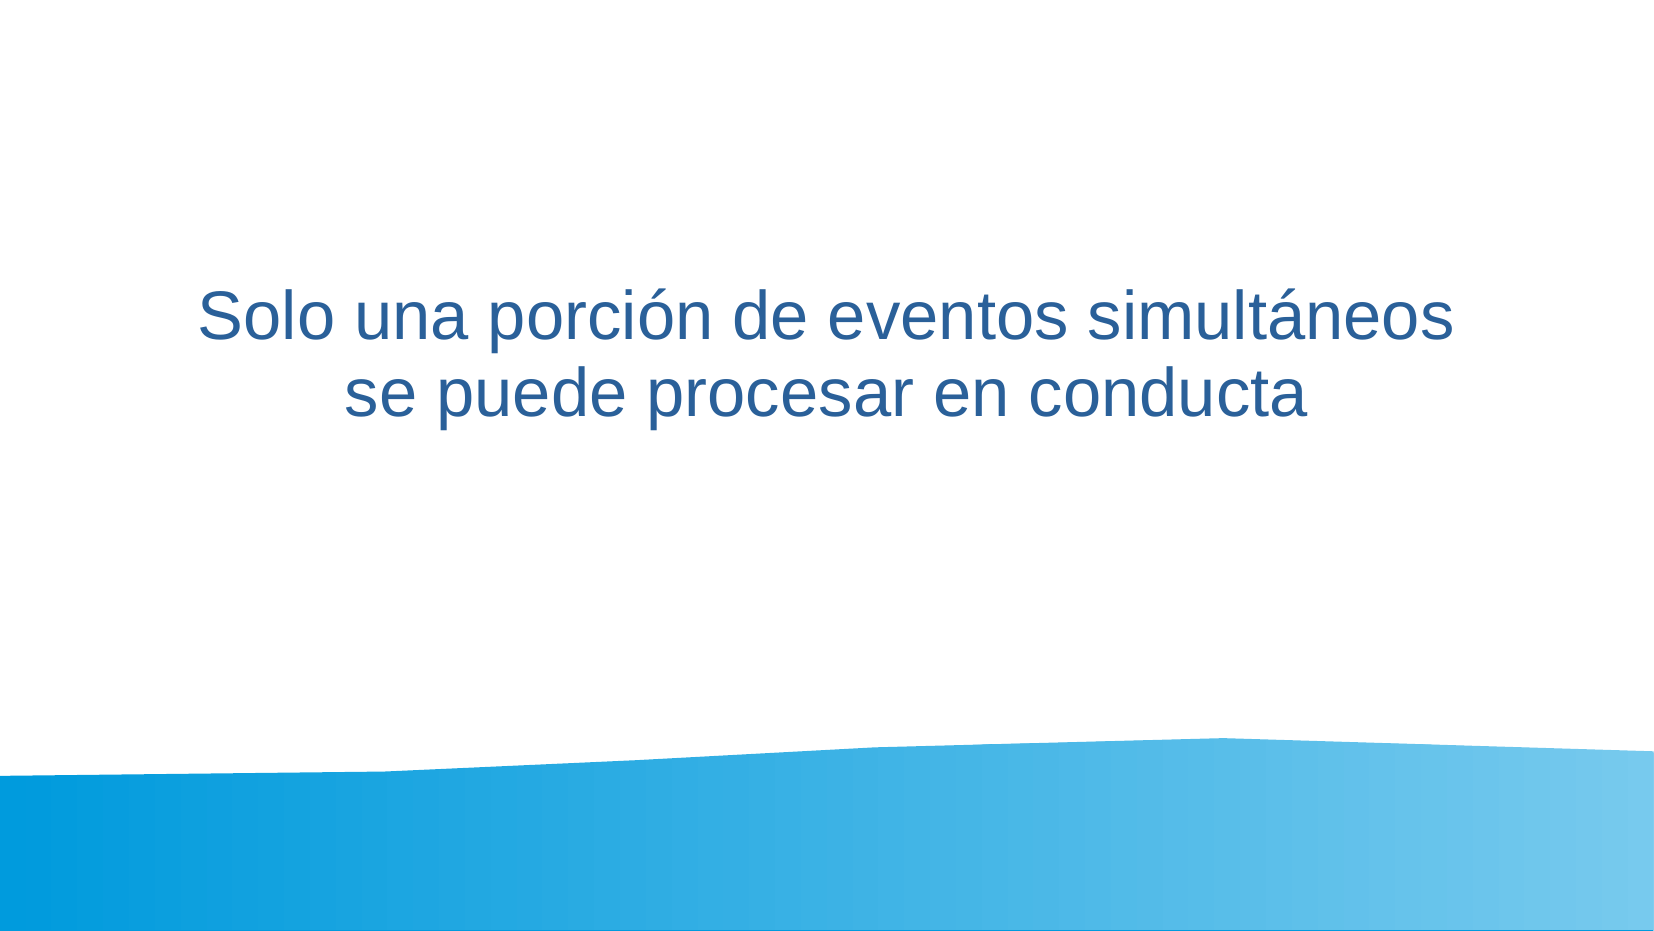

# Solo una porción de eventos simultáneos se puede procesar en conducta